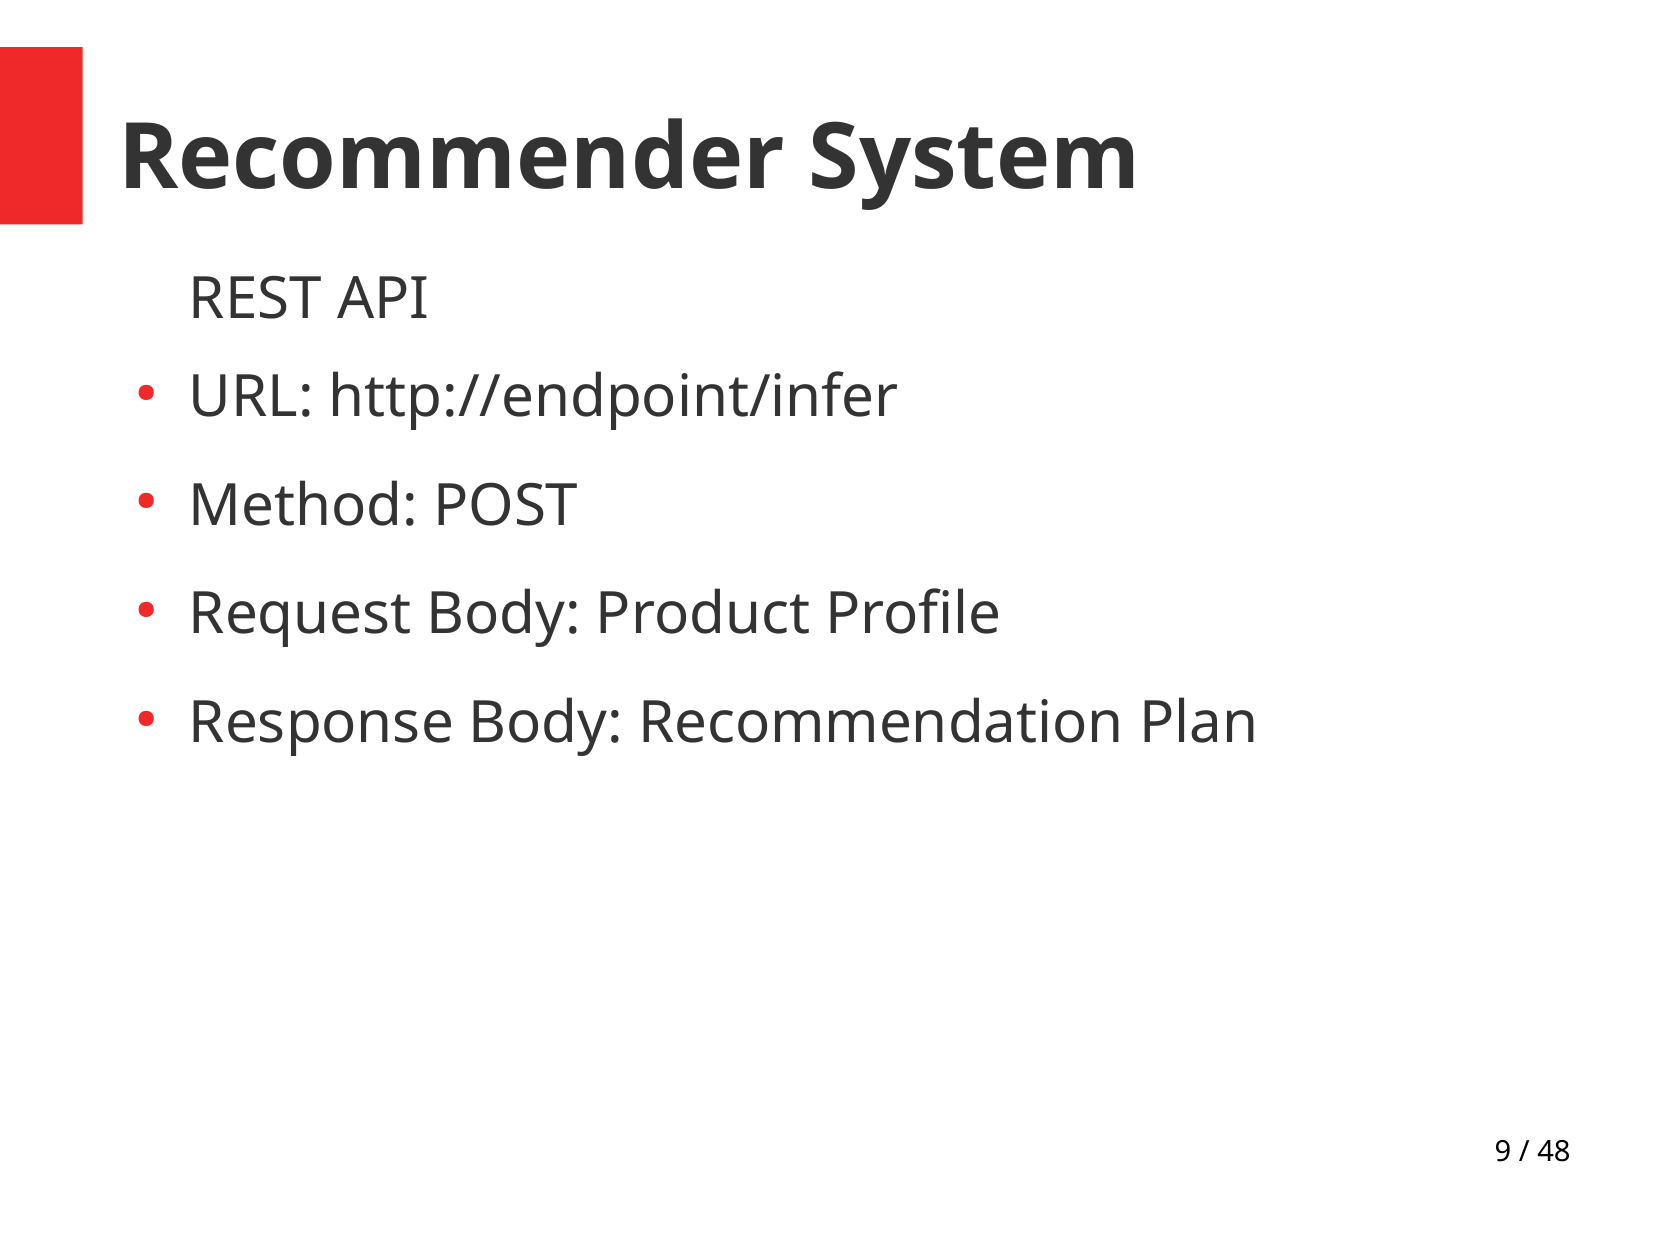

# Recommender System
REST API
URL: http://endpoint/infer
Method: POST
Request Body: Product Profile
Response Body: Recommendation Plan
9